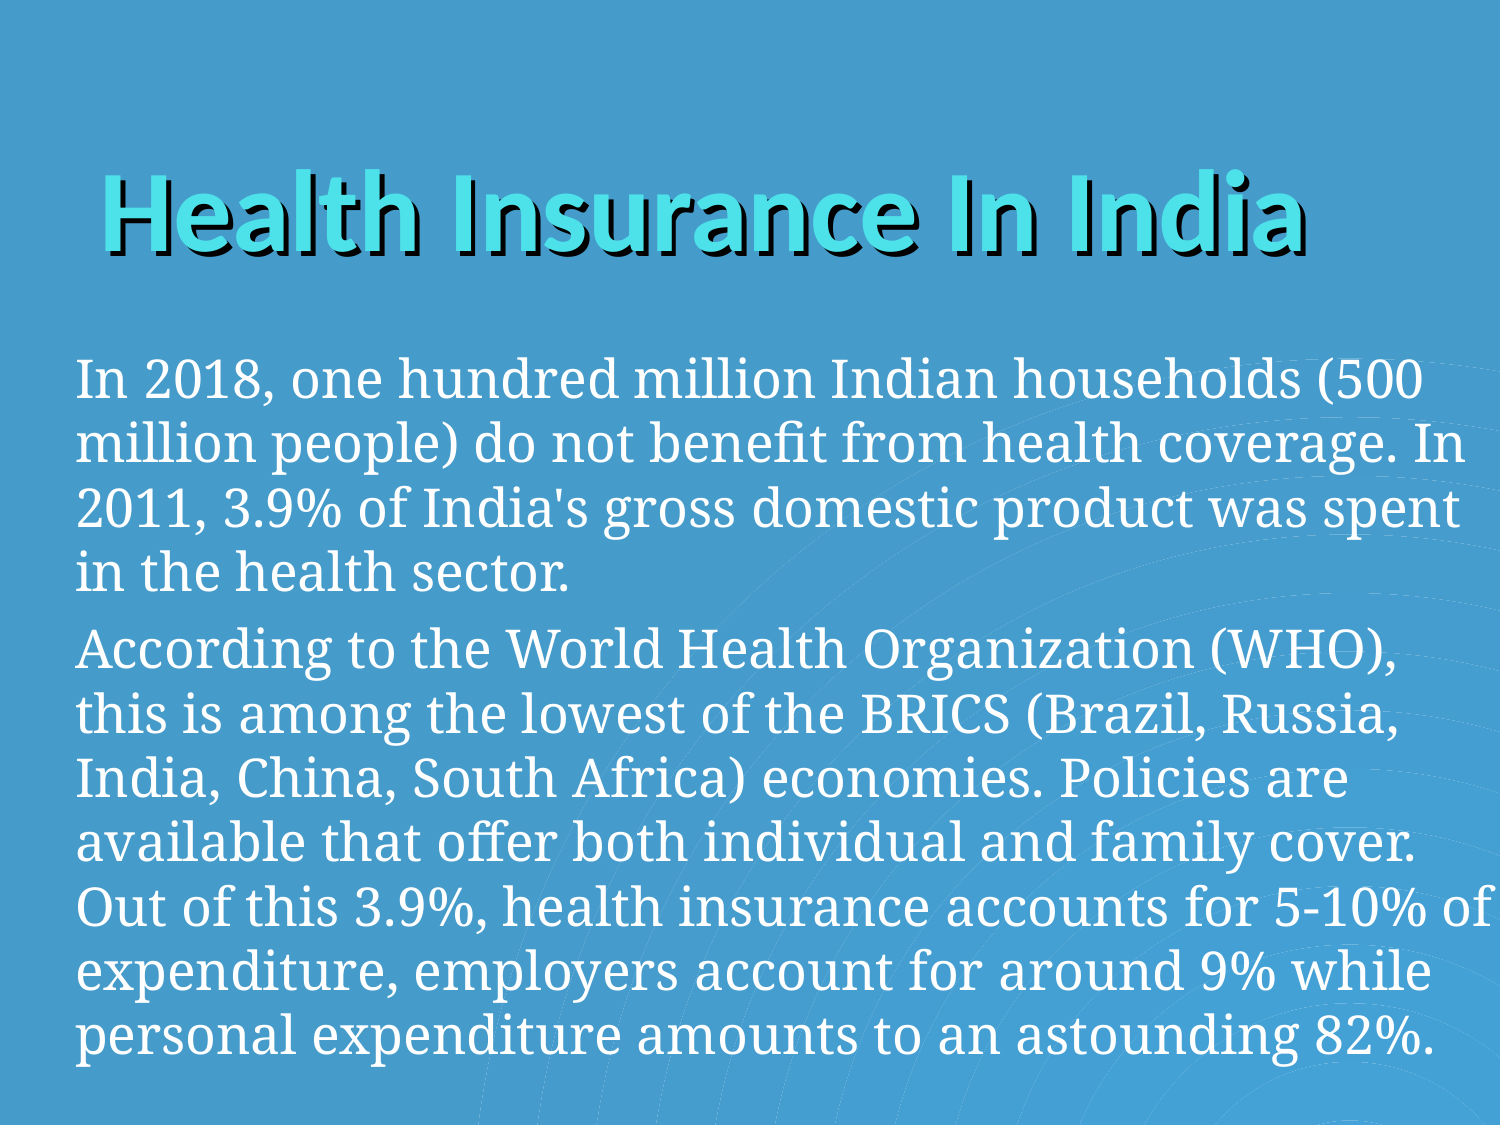

Health Insurance In India
# In 2018, one hundred million Indian households (500 million people) do not benefit from health coverage. In 2011, 3.9% of India's gross domestic product was spent in the health sector.
According to the World Health Organization (WHO), this is among the lowest of the BRICS (Brazil, Russia, India, China, South Africa) economies. Policies are available that offer both individual and family cover. Out of this 3.9%, health insurance accounts for 5-10% of expenditure, employers account for around 9% while personal expenditure amounts to an astounding 82%.